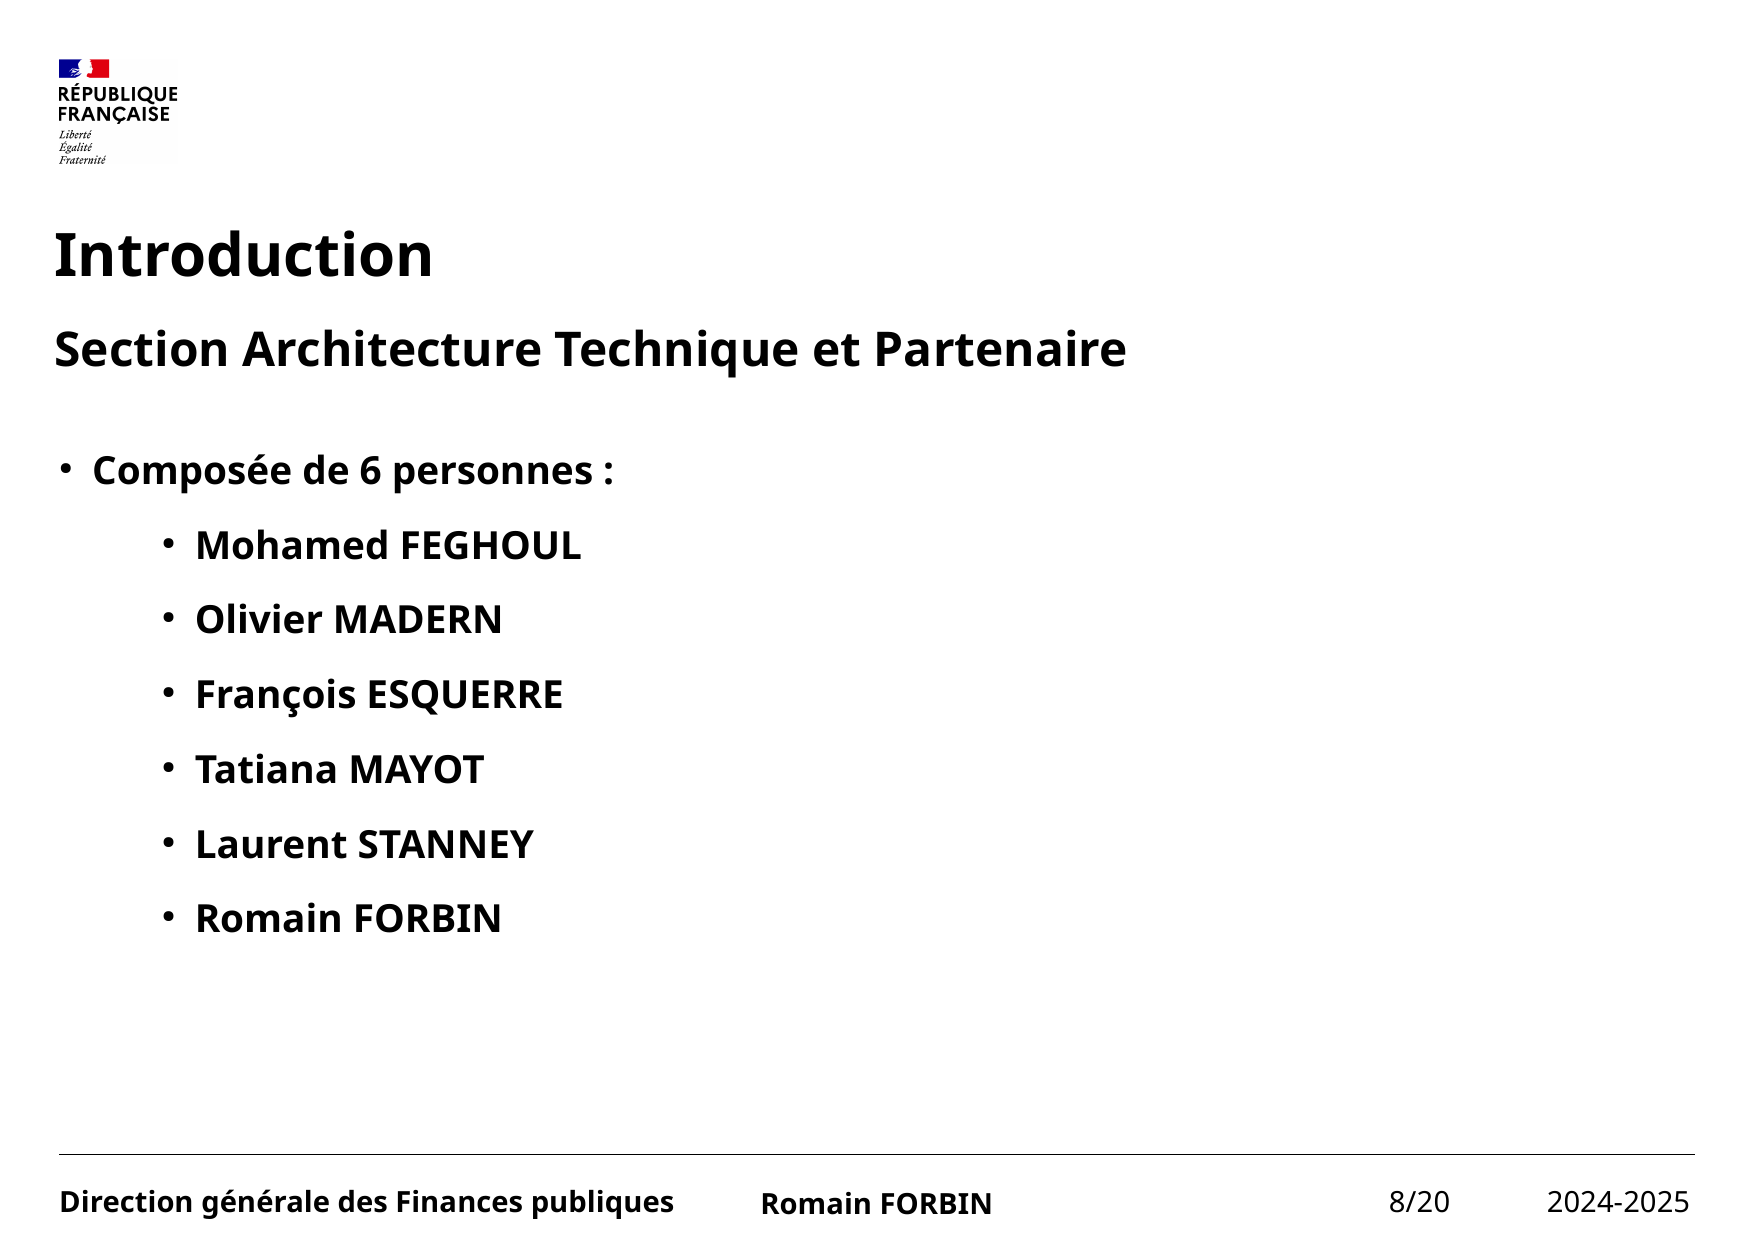

# Introduction
Section Architecture Technique et Partenaire
Composée de 6 personnes :
Mohamed FEGHOUL
Olivier MADERN
François ESQUERRE
Tatiana MAYOT
Laurent STANNEY
Romain FORBIN